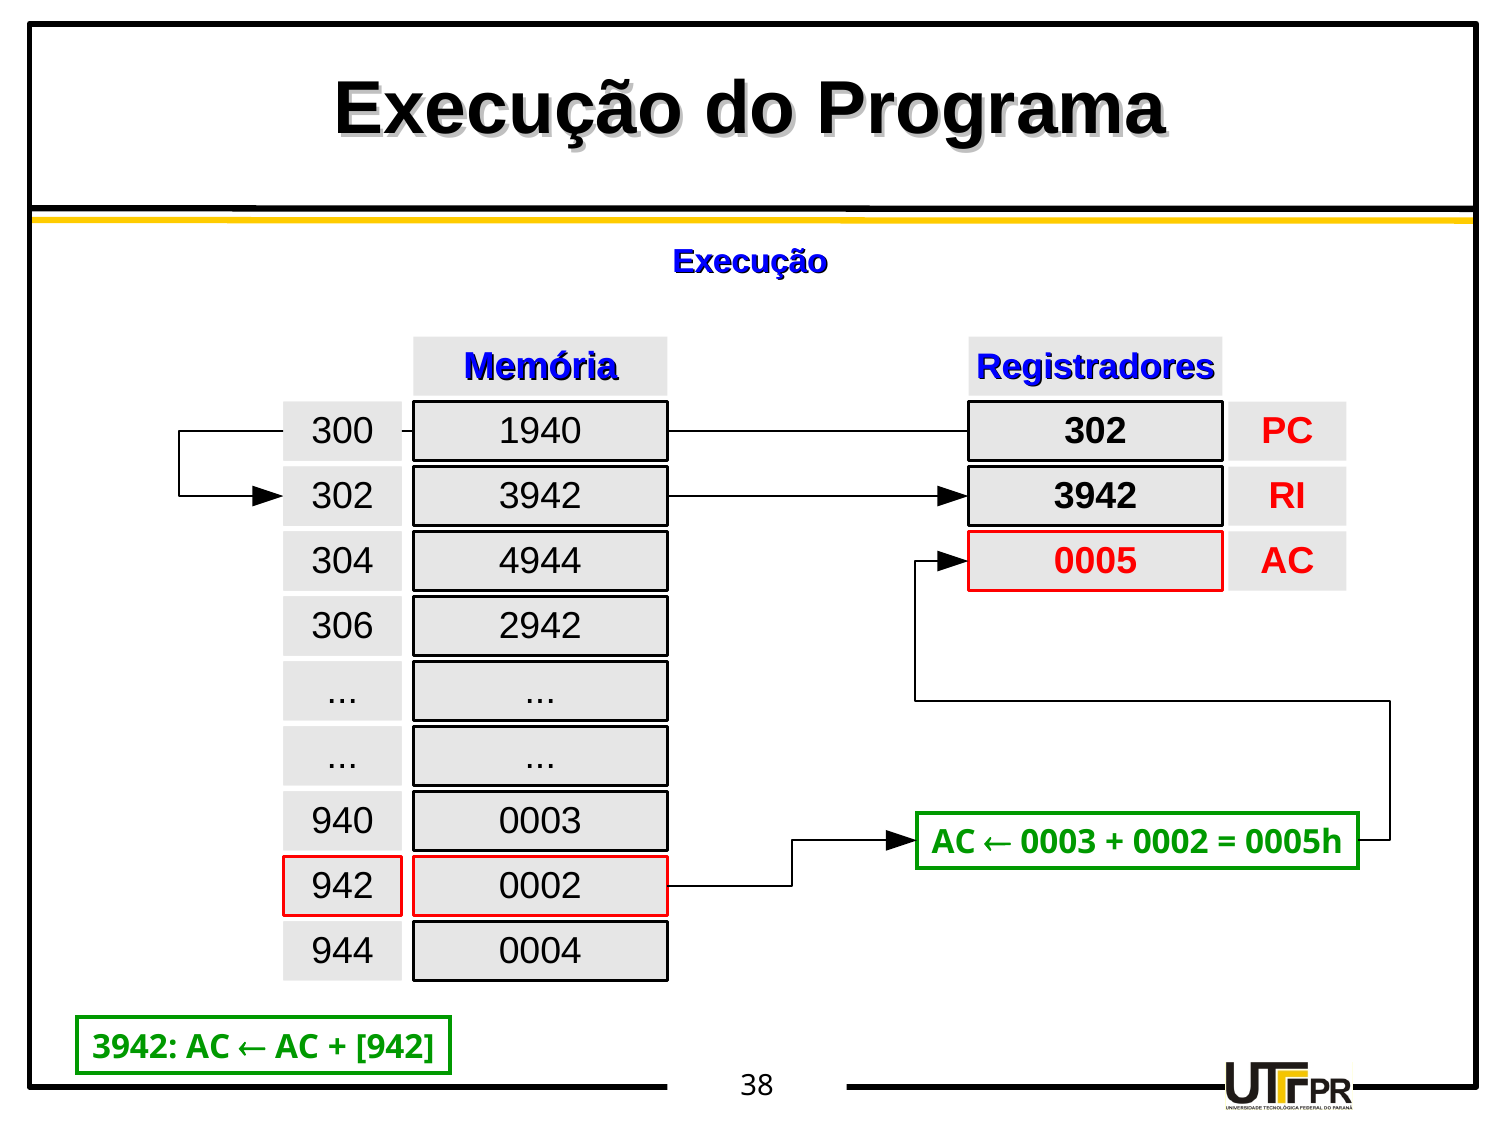

# Execução do Programa
Execução
Memória
Registradores
300
300
1940
302
PC
301
301
302
3942
3942
RI
302
304
4944
0005
AC
303
306
2942
...
...
...
...
...
...
940
940
0003
AC  0003 + 0002 = 0005h
942
0002
942
944
0004
3942: AC  AC + [942]